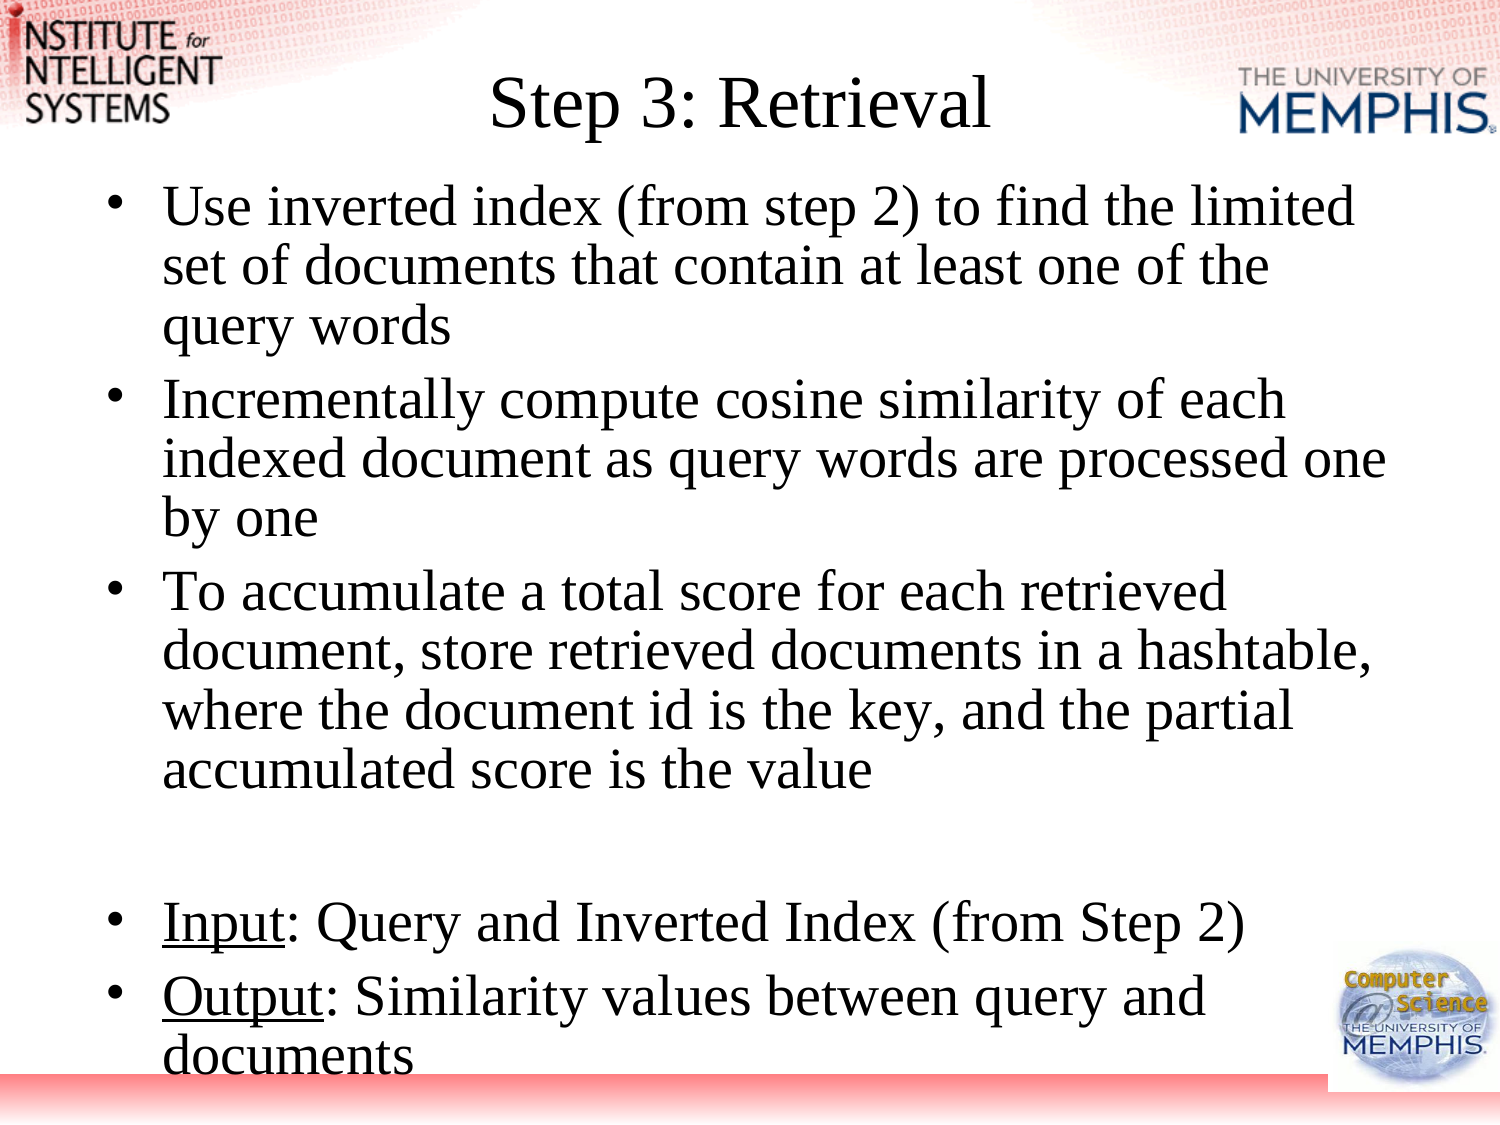

# Step 3: Retrieval
Use inverted index (from step 2) to find the limited set of documents that contain at least one of the query words
Incrementally compute cosine similarity of each indexed document as query words are processed one by one
To accumulate a total score for each retrieved document, store retrieved documents in a hashtable, where the document id is the key, and the partial accumulated score is the value
Input: Query and Inverted Index (from Step 2)
Output: Similarity values between query and documents